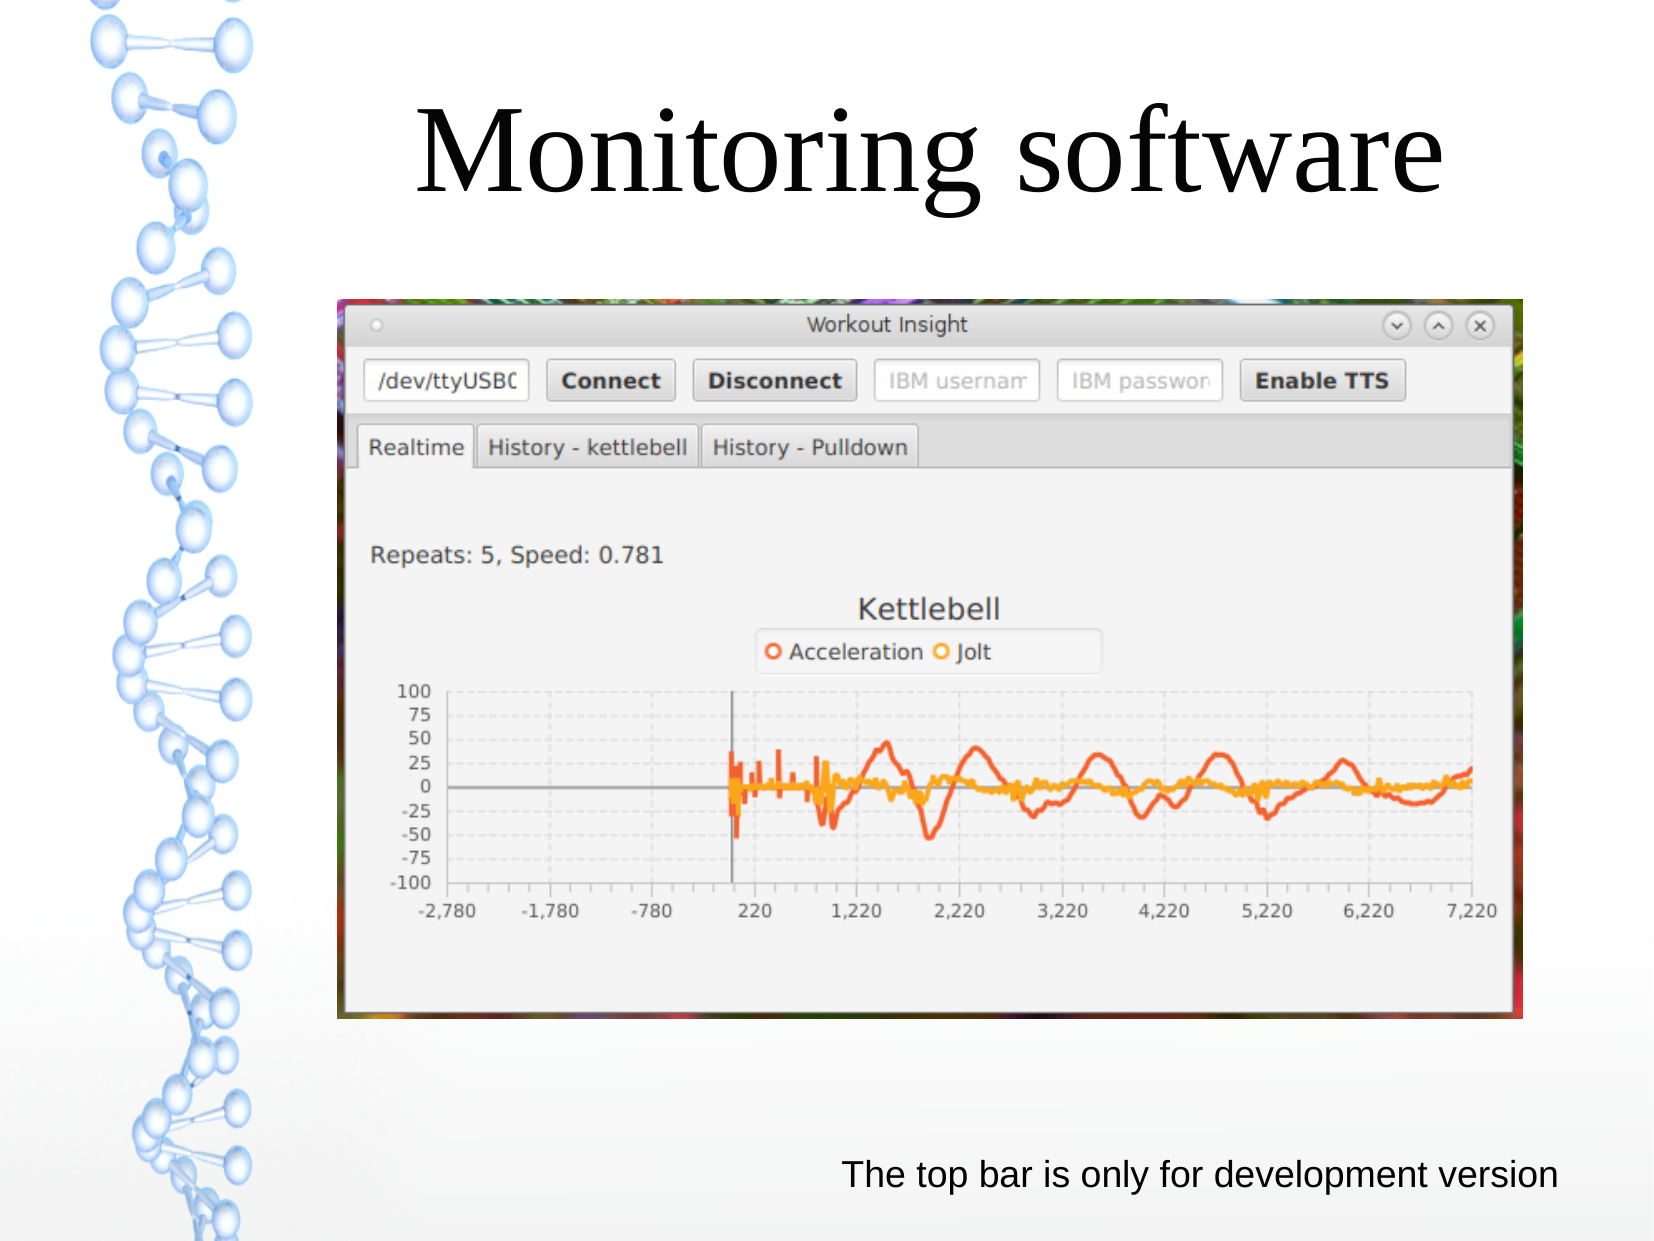

# Monitoring software
The top bar is only for development version